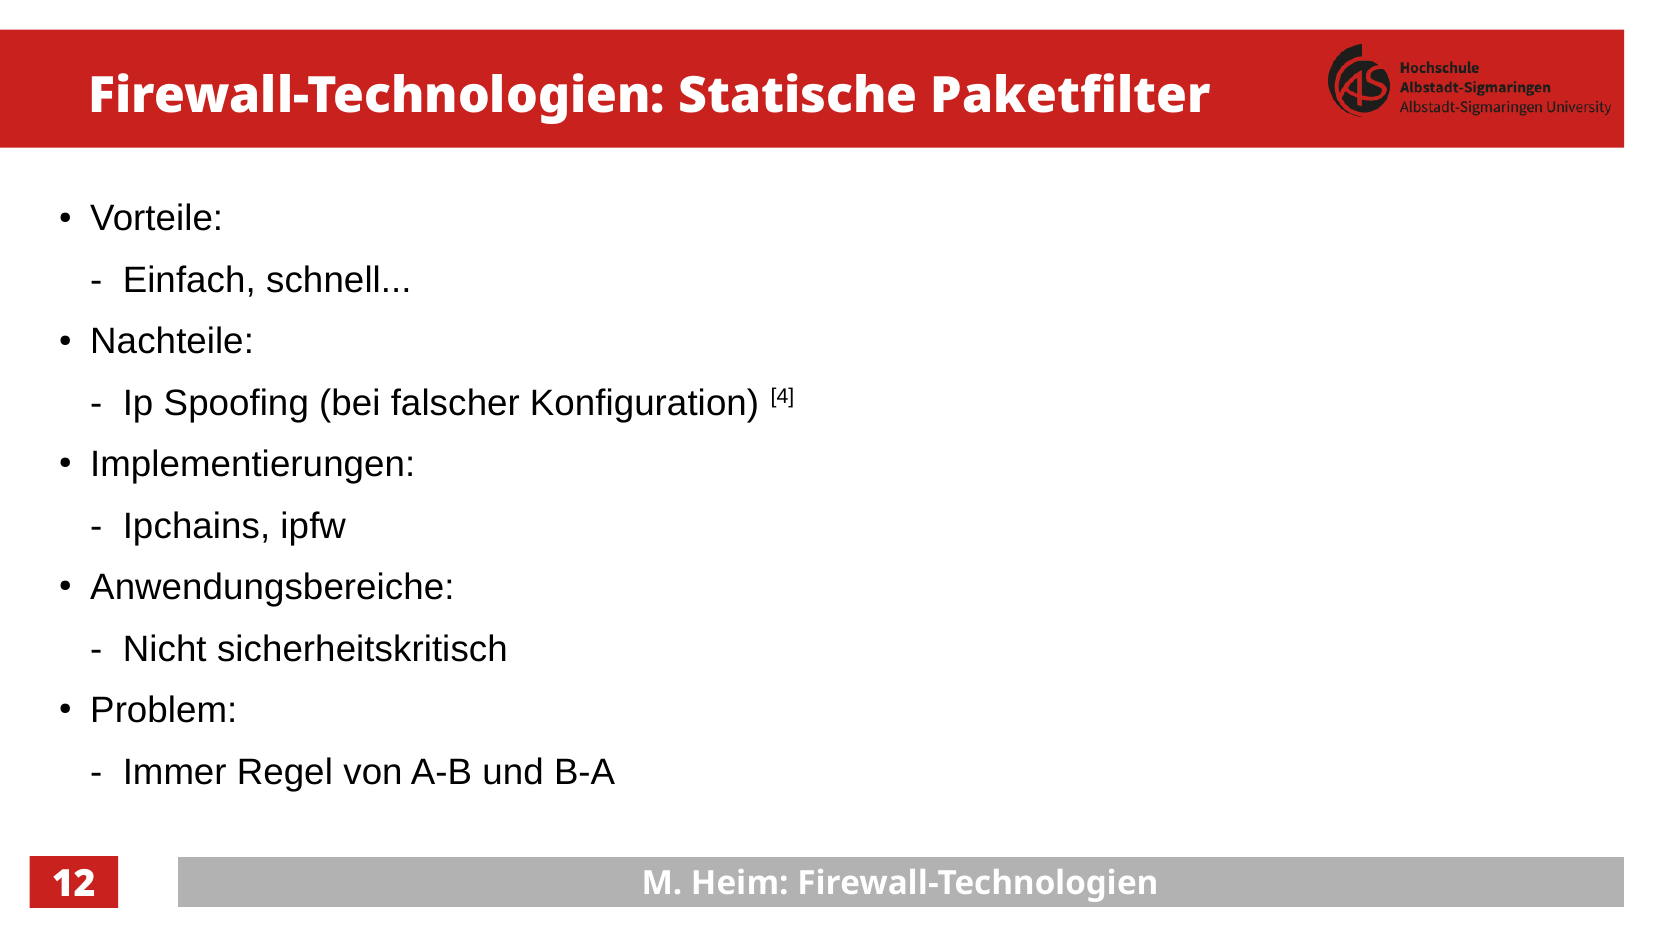

# Firewall-Technologien: Statische Paketfilter
Vorteile:
- Einfach, schnell...
Nachteile:
- Ip Spoofing (bei falscher Konfiguration) [4]
Implementierungen:
- Ipchains, ipfw
Anwendungsbereiche:
- Nicht sicherheitskritisch
Problem:
- Immer Regel von A-B und B-A
12